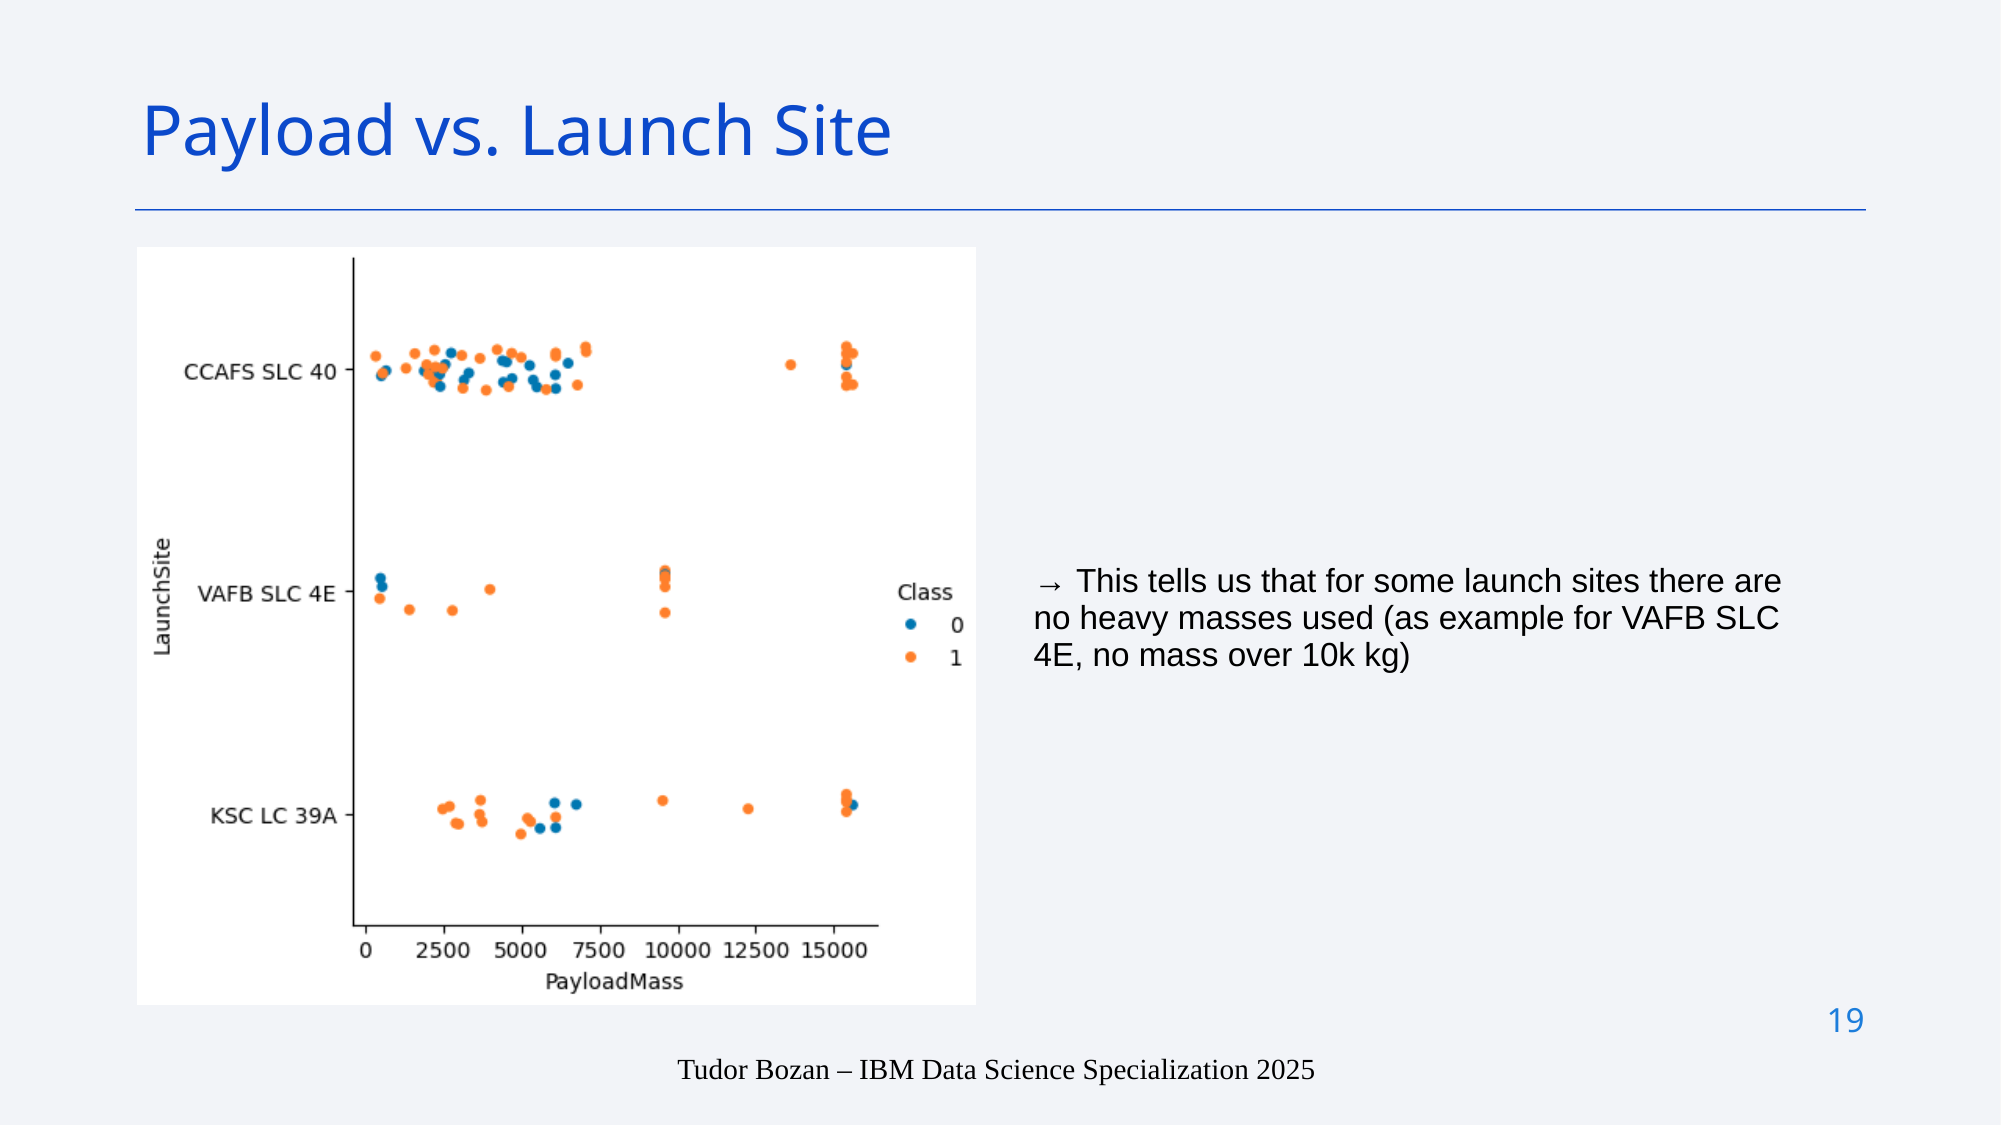

Payload vs. Launch Site
→ This tells us that for some launch sites there are no heavy masses used (as example for VAFB SLC 4E, no mass over 10k kg)